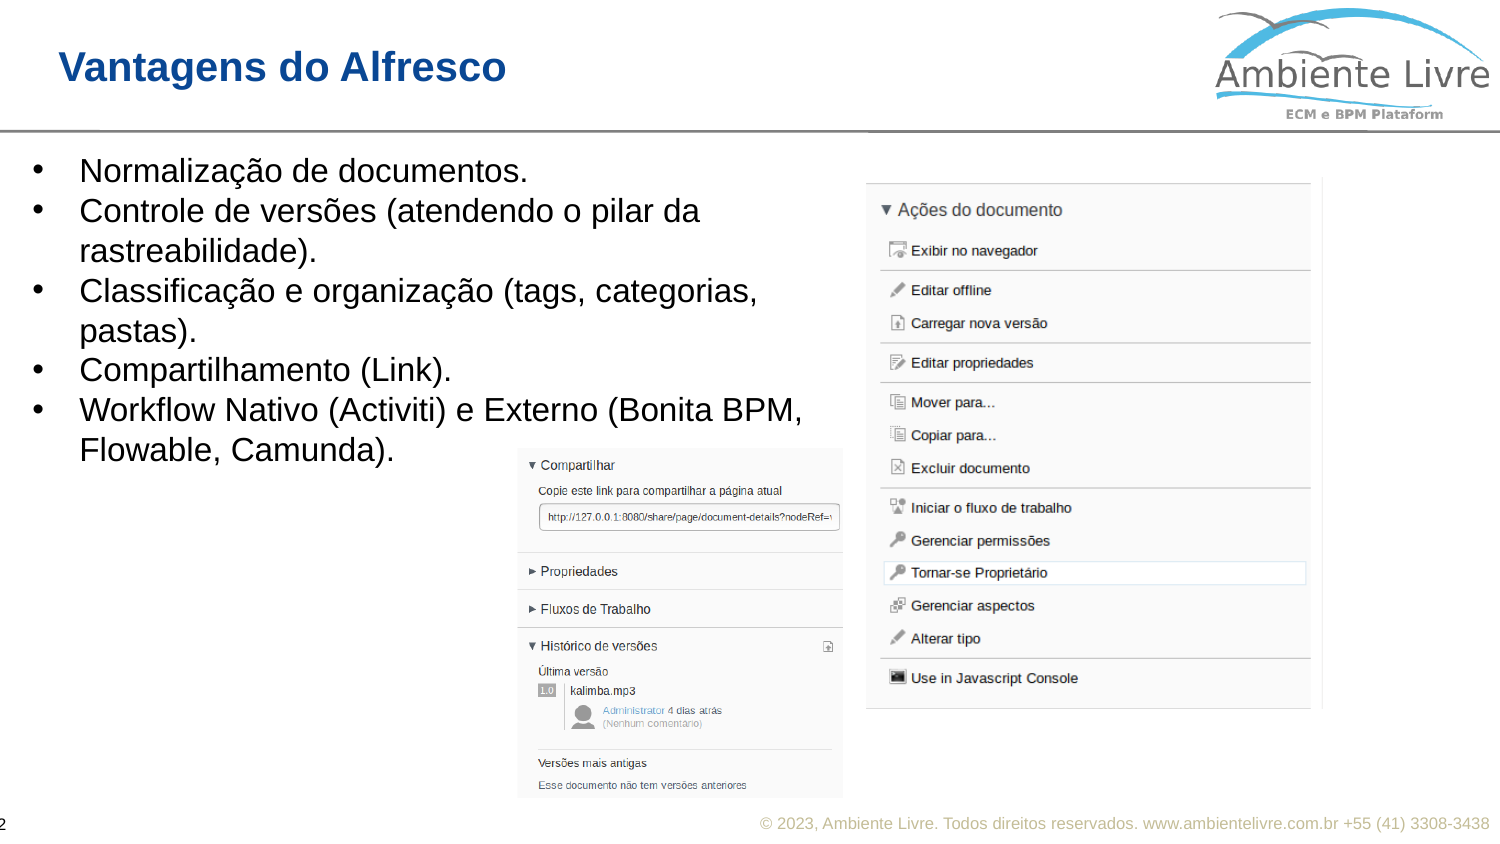

# Vantagens do Alfresco
Normalização de documentos.
Controle de versões (atendendo o pilar da rastreabilidade).
Classificação e organização (tags, categorias, pastas).
Compartilhamento (Link).
Workflow Nativo (Activiti) e Externo (Bonita BPM, Flowable, Camunda).